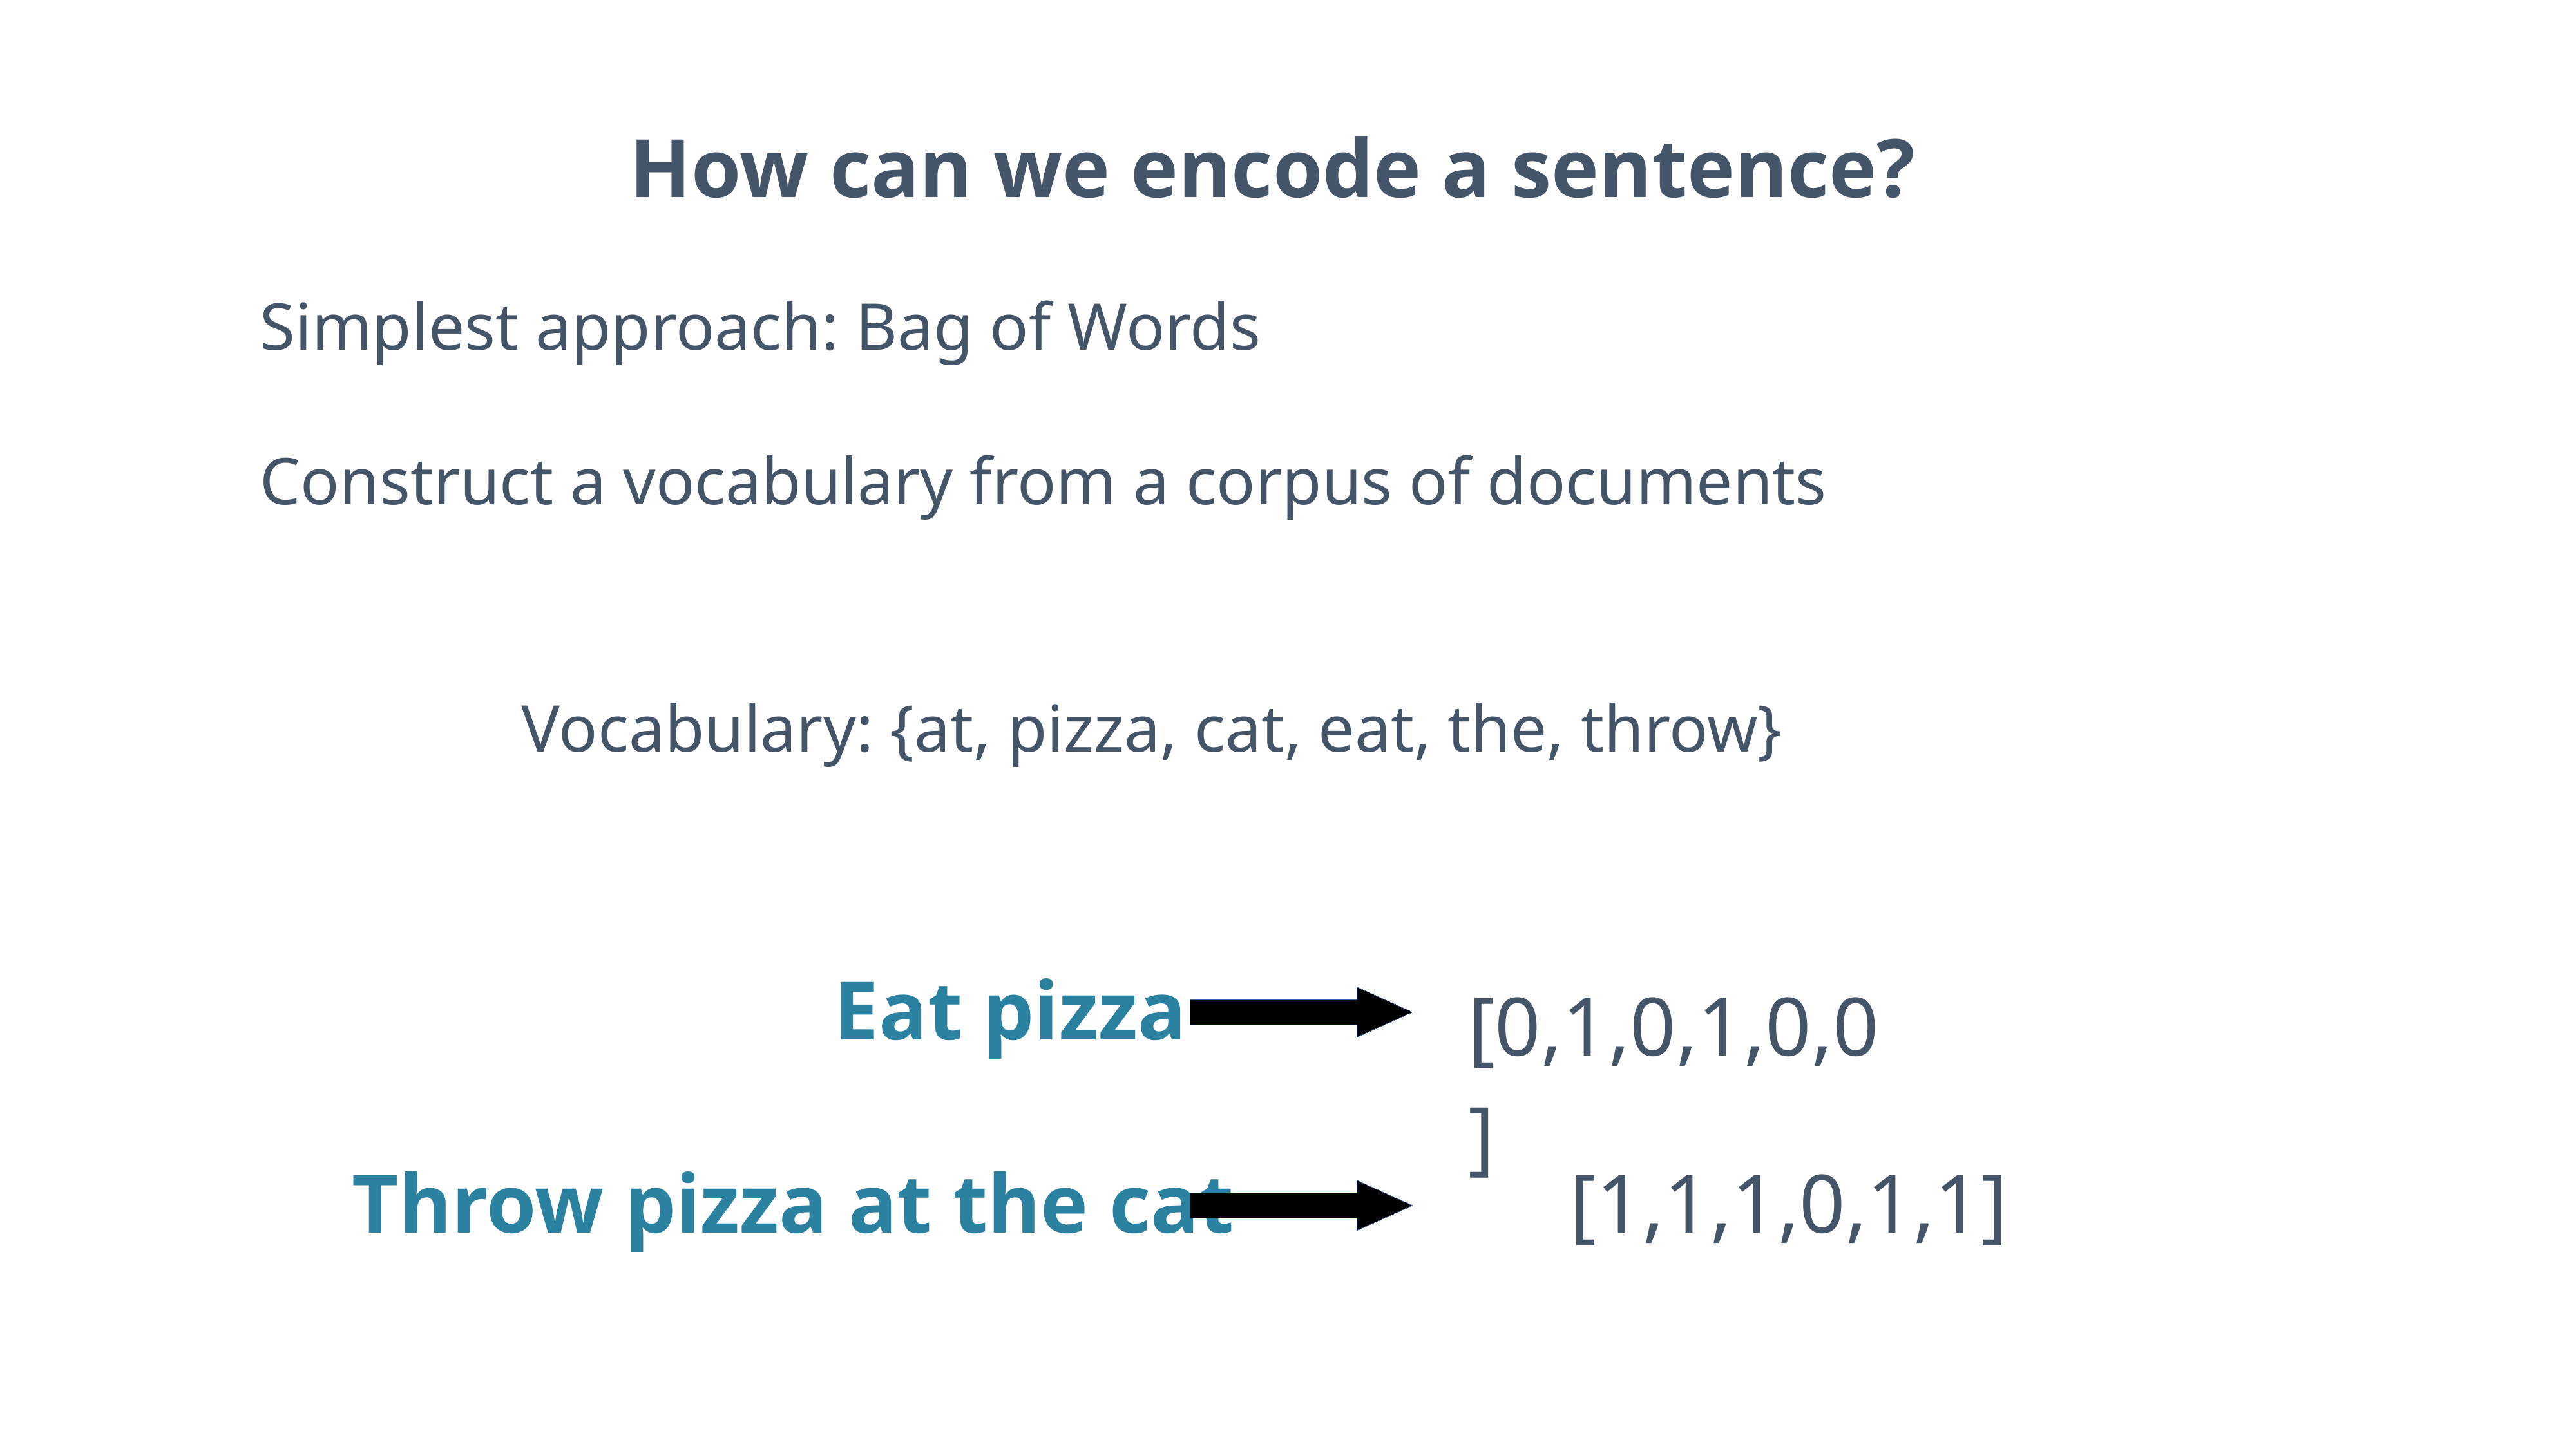

How can we encode a sentence?
Simplest approach: Bag of Words
Construct a vocabulary from a corpus of documents
Vocabulary: {at, pizza, cat, eat, the, throw}
 Eat pizza
Throw pizza at the cat [1,1,1,0,1,1]
[0,1,0,1,0,0]